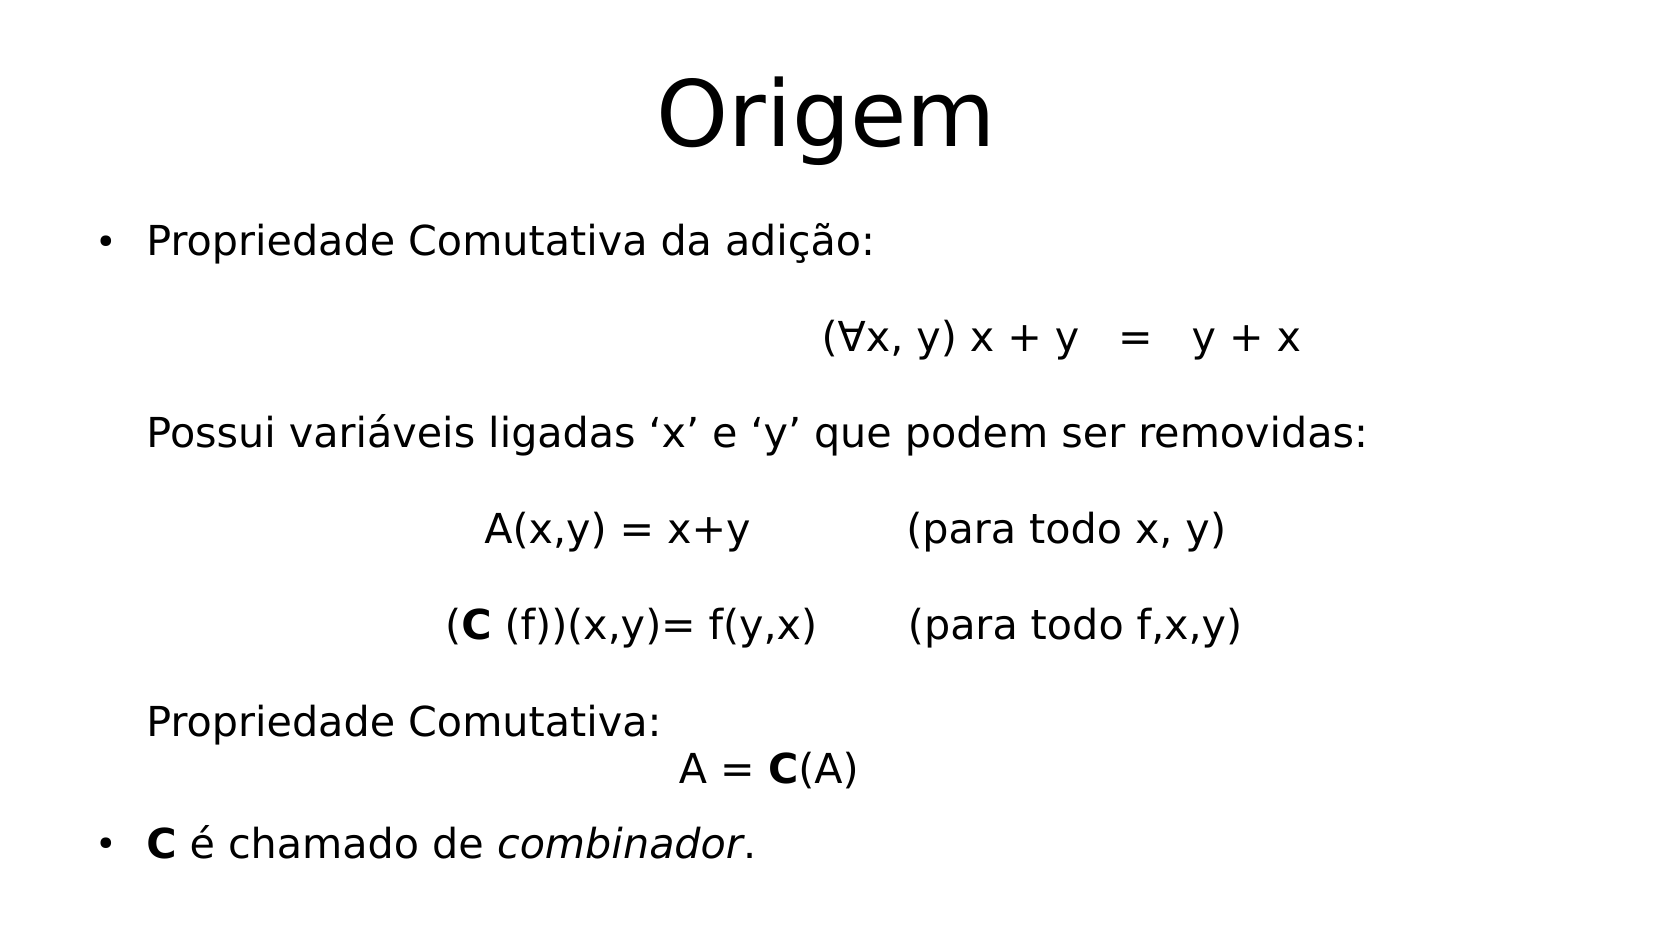

# Origem
Propriedade Comutativa da adição:
					 (∀x, y) x + y = y + x
Possui variáveis ligadas ‘x’ e ‘y’ que podem ser removidas:
 A(x,y) = x+y (para todo x, y)
 (C (f))(x,y)= f(y,x) (para todo f,x,y)
Propriedade Comutativa:
 A = C(A)
C é chamado de combinador.